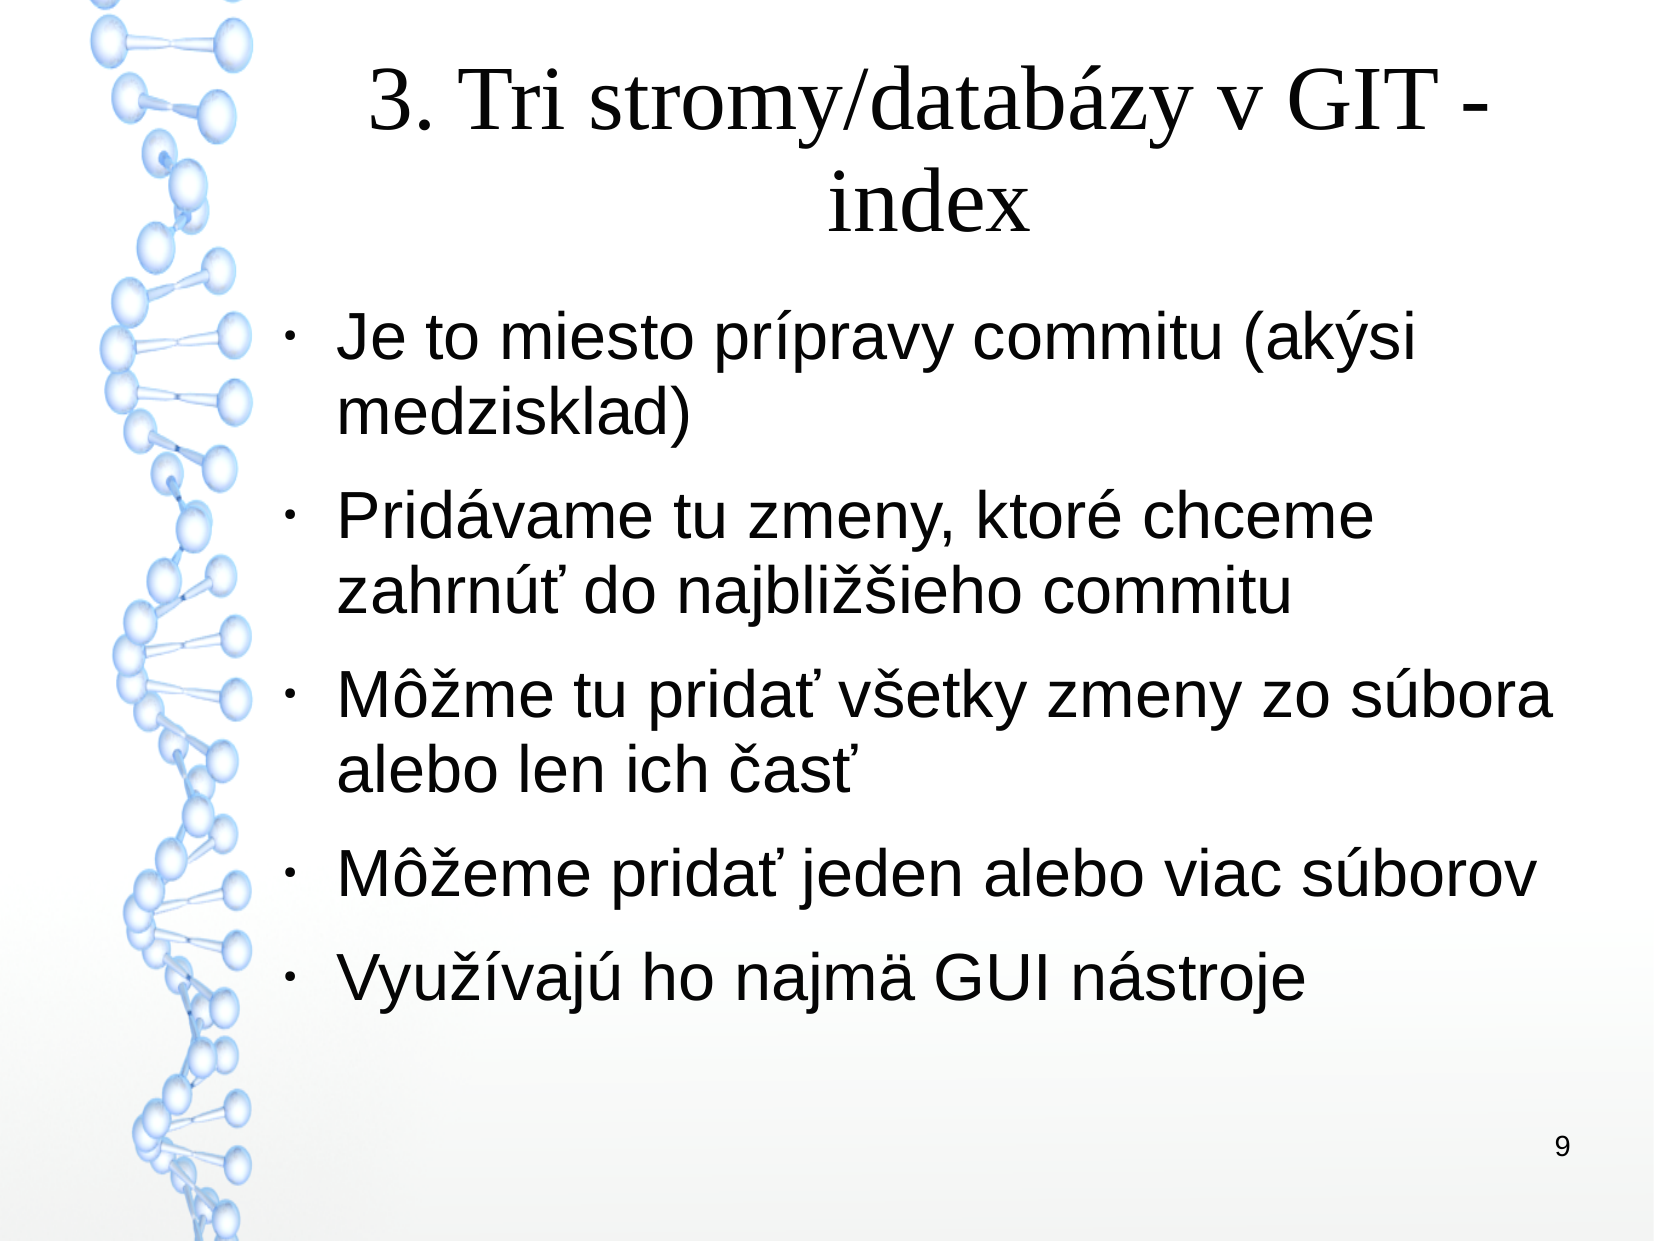

# 3. Tri stromy/databázy v GIT -index
Je to miesto prípravy commitu (akýsi medzisklad)
Pridávame tu zmeny, ktoré chceme zahrnúť do najbližšieho commitu
Môžme tu pridať všetky zmeny zo súbora alebo len ich časť
Môžeme pridať jeden alebo viac súborov
Využívajú ho najmä GUI nástroje
9